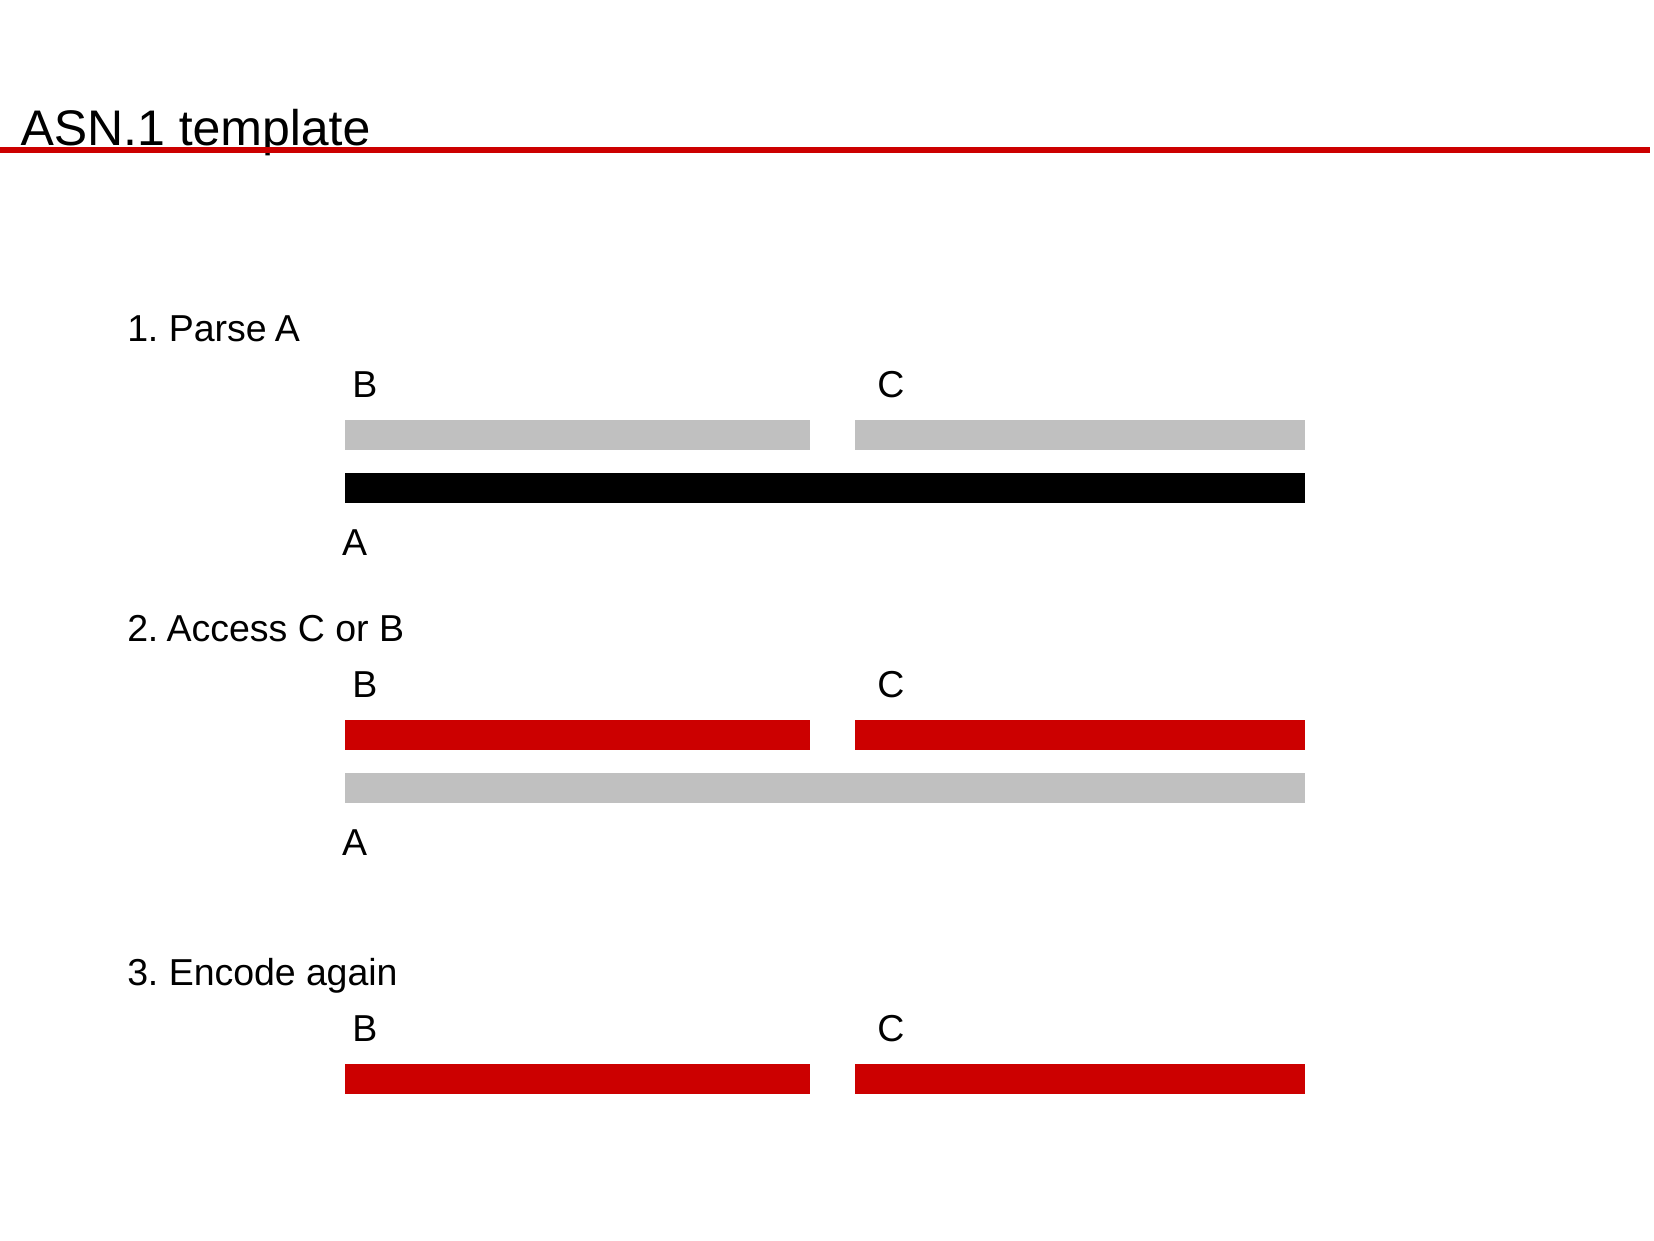

#
ASN.1 template
1. Parse A
B
C
A
2. Access C or B
B
C
A
3. Encode again
B
C